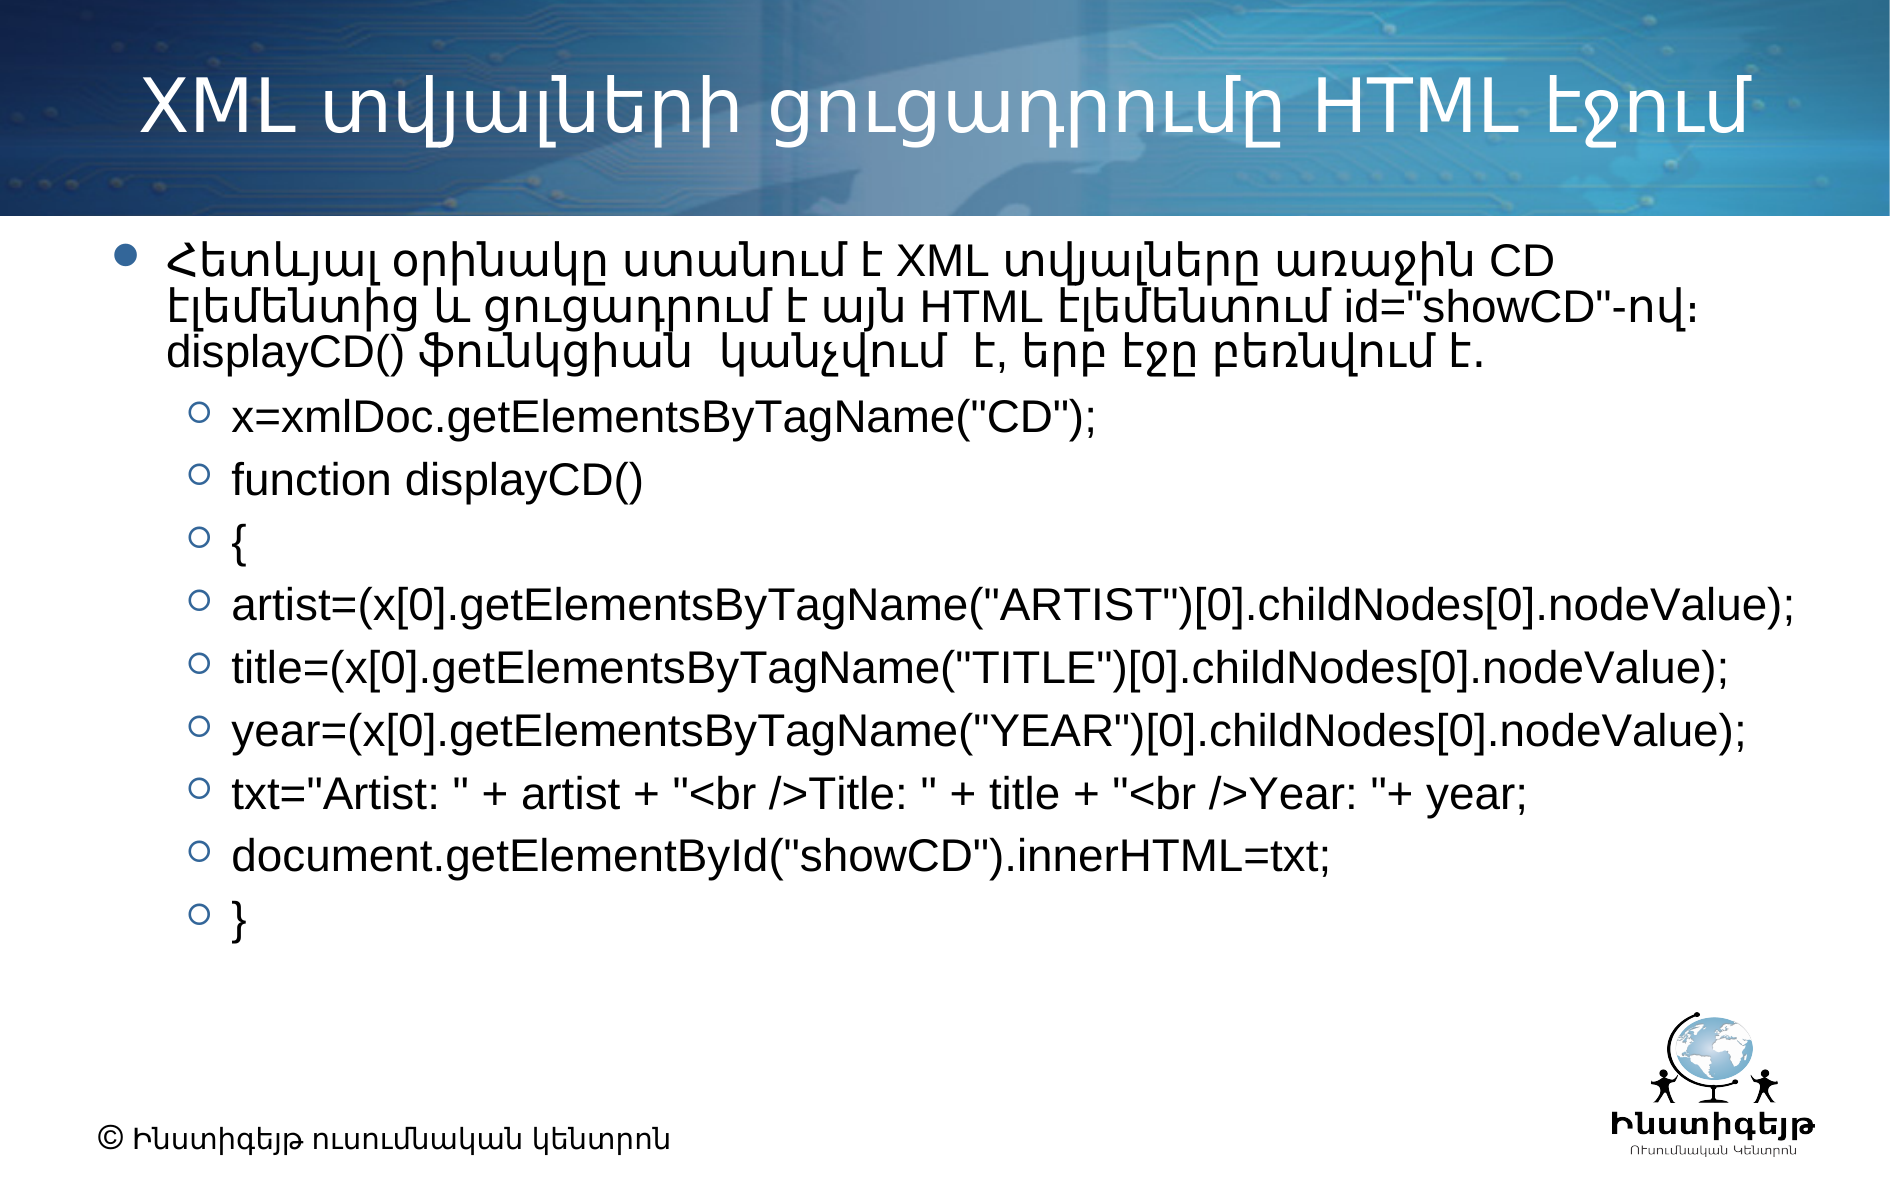

XML տվյալների ցուցադրումը HTML էջում
# Հետևյալ օրինակը ստանում է XML տվյալները առաջին CD էլեմենտից և ցուցադրում է այն HTML էլեմենտում id="showCD"-ով։ displayCD() ֆունկցիան կանչվում է, երբ էջը բեռնվում է․
x=xmlDoc.getElementsByTagName("CD");
function displayCD()
{
artist=(x[0].getElementsByTagName("ARTIST")[0].childNodes[0].nodeValue);
title=(x[0].getElementsByTagName("TITLE")[0].childNodes[0].nodeValue);
year=(x[0].getElementsByTagName("YEAR")[0].childNodes[0].nodeValue);
txt="Artist: " + artist + "<br />Title: " + title + "<br />Year: "+ year;
document.getElementById("showCD").innerHTML=txt;
}